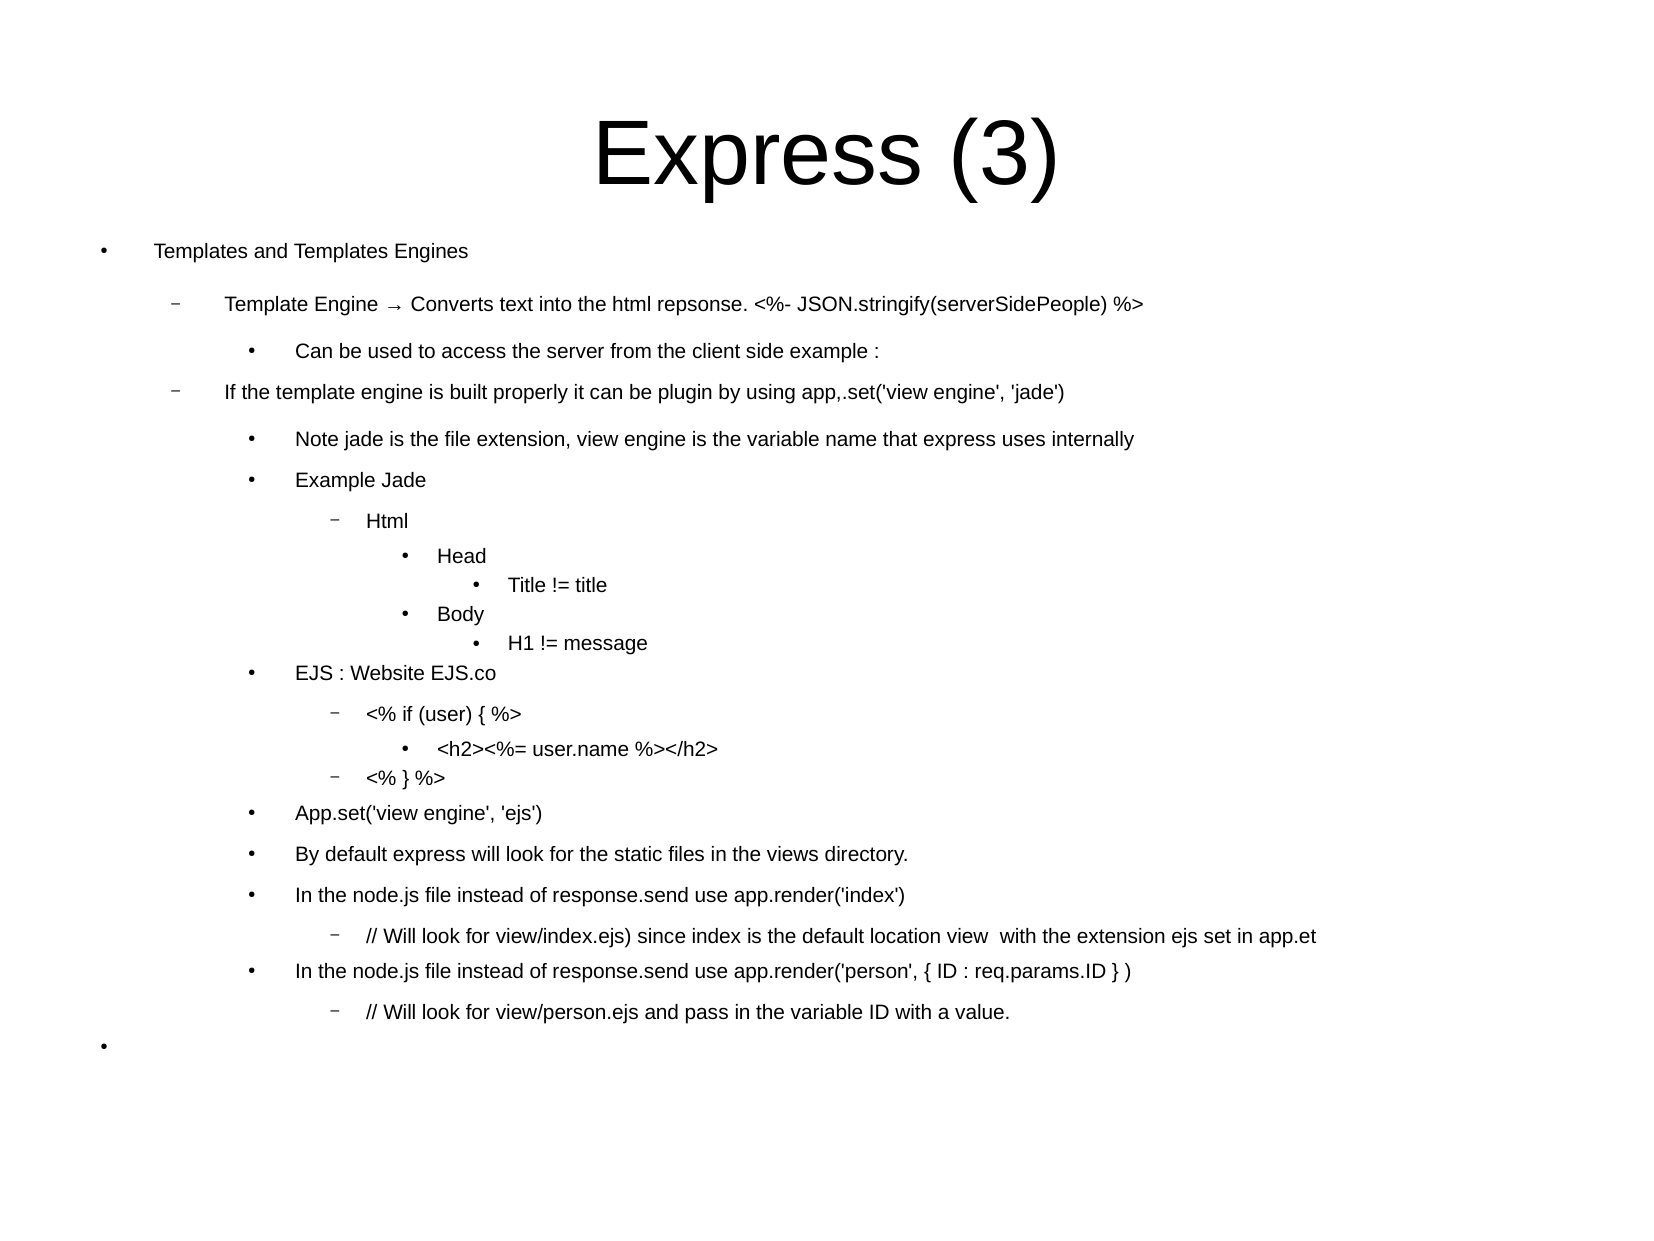

# Express (3)
Templates and Templates Engines
Template Engine → Converts text into the html repsonse. <%- JSON.stringify(serverSidePeople) %>
Can be used to access the server from the client side example :
If the template engine is built properly it can be plugin by using app,.set('view engine', 'jade')
Note jade is the file extension, view engine is the variable name that express uses internally
Example Jade
Html
Head
Title != title
Body
H1 != message
EJS : Website EJS.co
<% if (user) { %>
<h2><%= user.name %></h2>
<% } %>
App.set('view engine', 'ejs')
By default express will look for the static files in the views directory.
In the node.js file instead of response.send use app.render('index')
// Will look for view/index.ejs) since index is the default location view with the extension ejs set in app.et
In the node.js file instead of response.send use app.render('person', { ID : req.params.ID } )
// Will look for view/person.ejs and pass in the variable ID with a value.